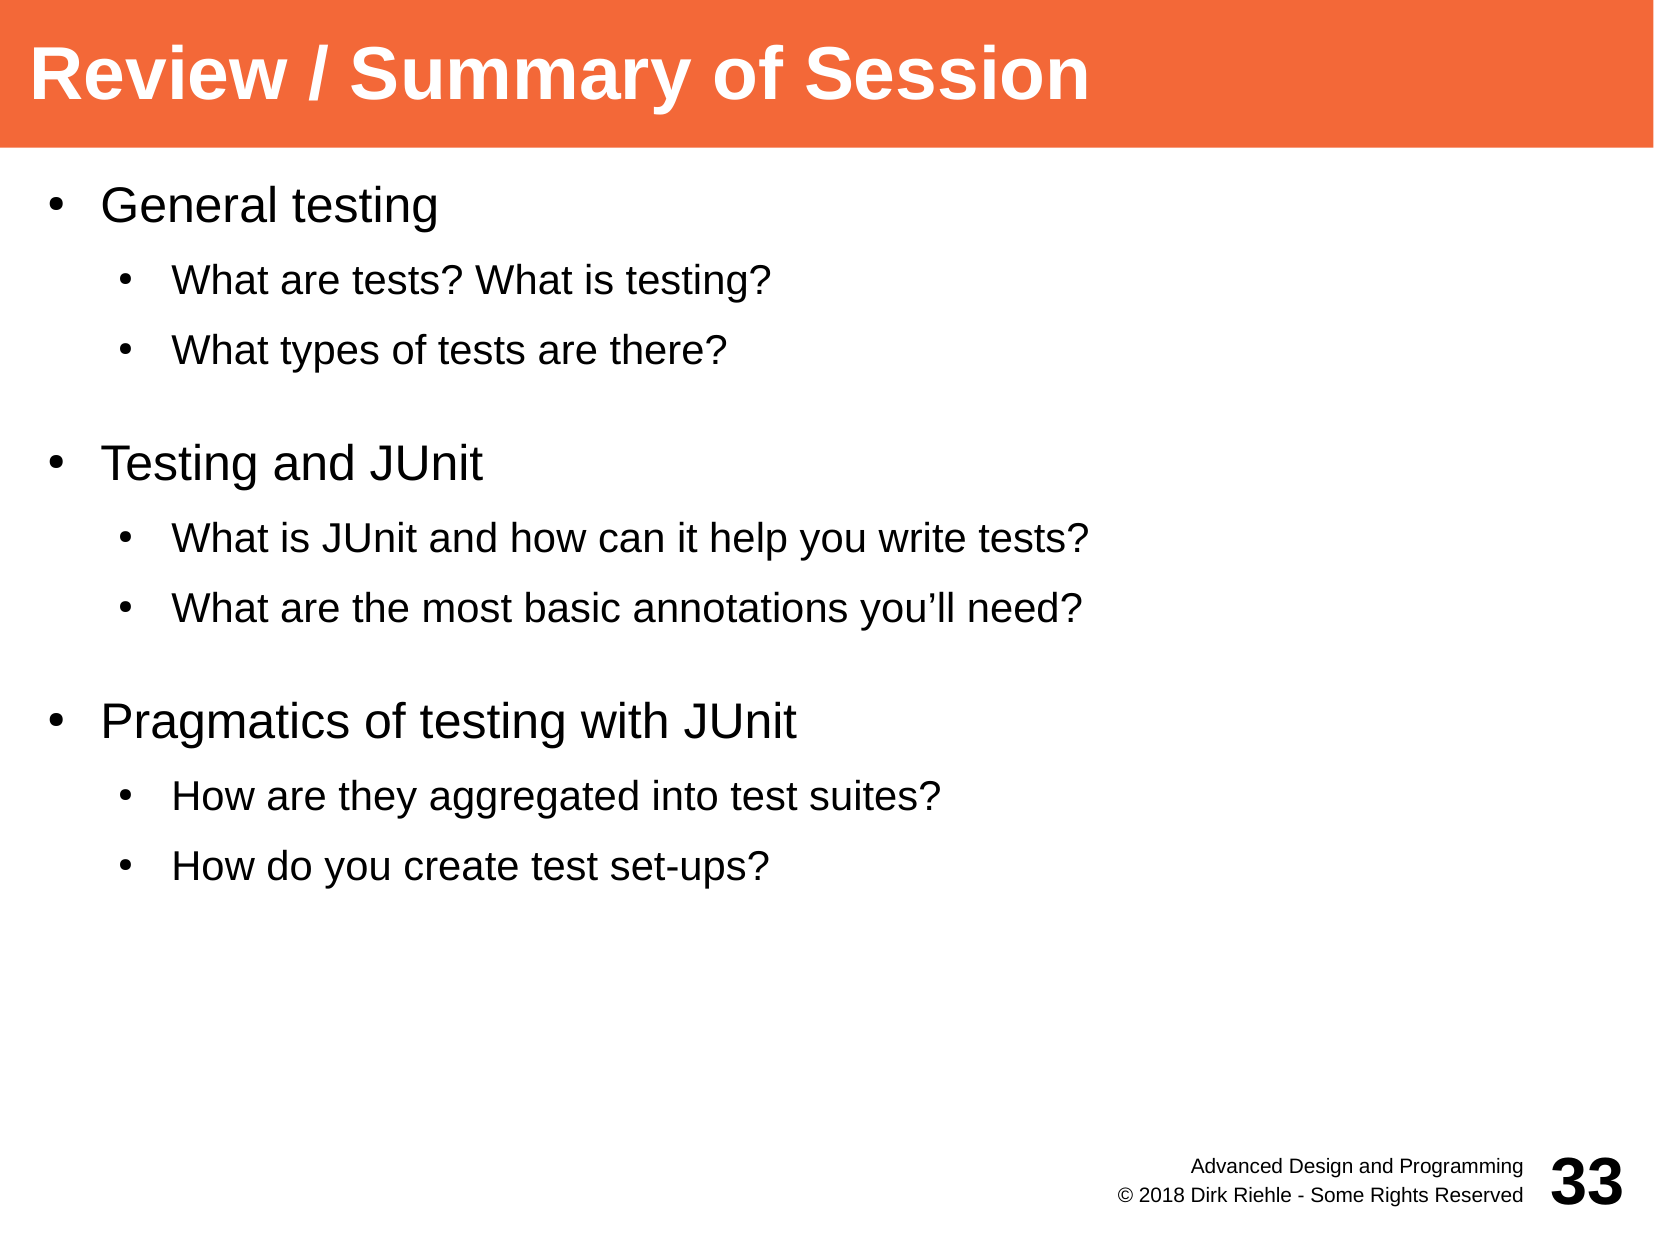

# Review / Summary of Session
General testing
What are tests? What is testing?
What types of tests are there?
Testing and JUnit
What is JUnit and how can it help you write tests?
What are the most basic annotations you’ll need?
Pragmatics of testing with JUnit
How are they aggregated into test suites?
How do you create test set-ups?
Advanced Design and Programming
33
© 2018 Dirk Riehle - Some Rights Reserved